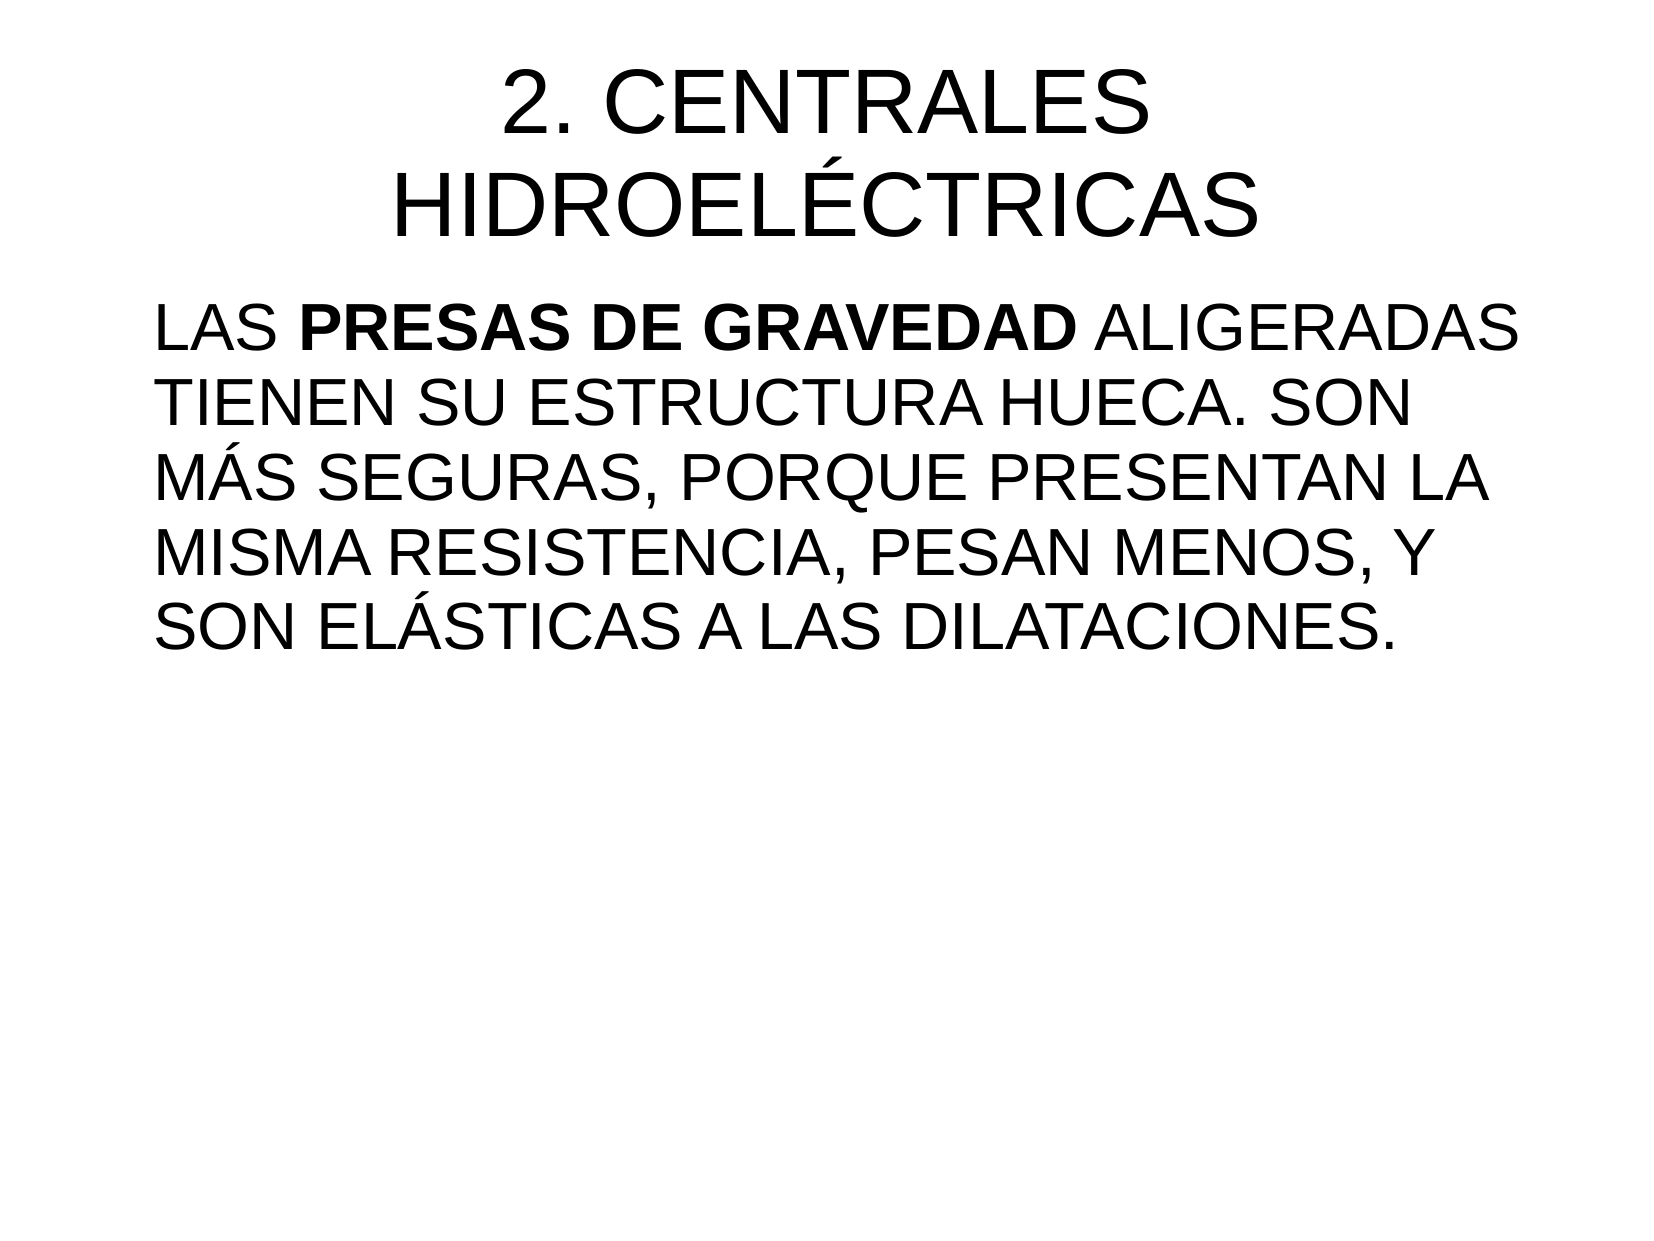

# 2. CENTRALES HIDROELÉCTRICAS
LAS PRESAS DE GRAVEDAD ALIGERADAS TIENEN SU ESTRUCTURA HUECA. SON MÁS SEGURAS, PORQUE PRESENTAN LA MISMA RESISTENCIA, PESAN MENOS, Y SON ELÁSTICAS A LAS DILATACIONES.